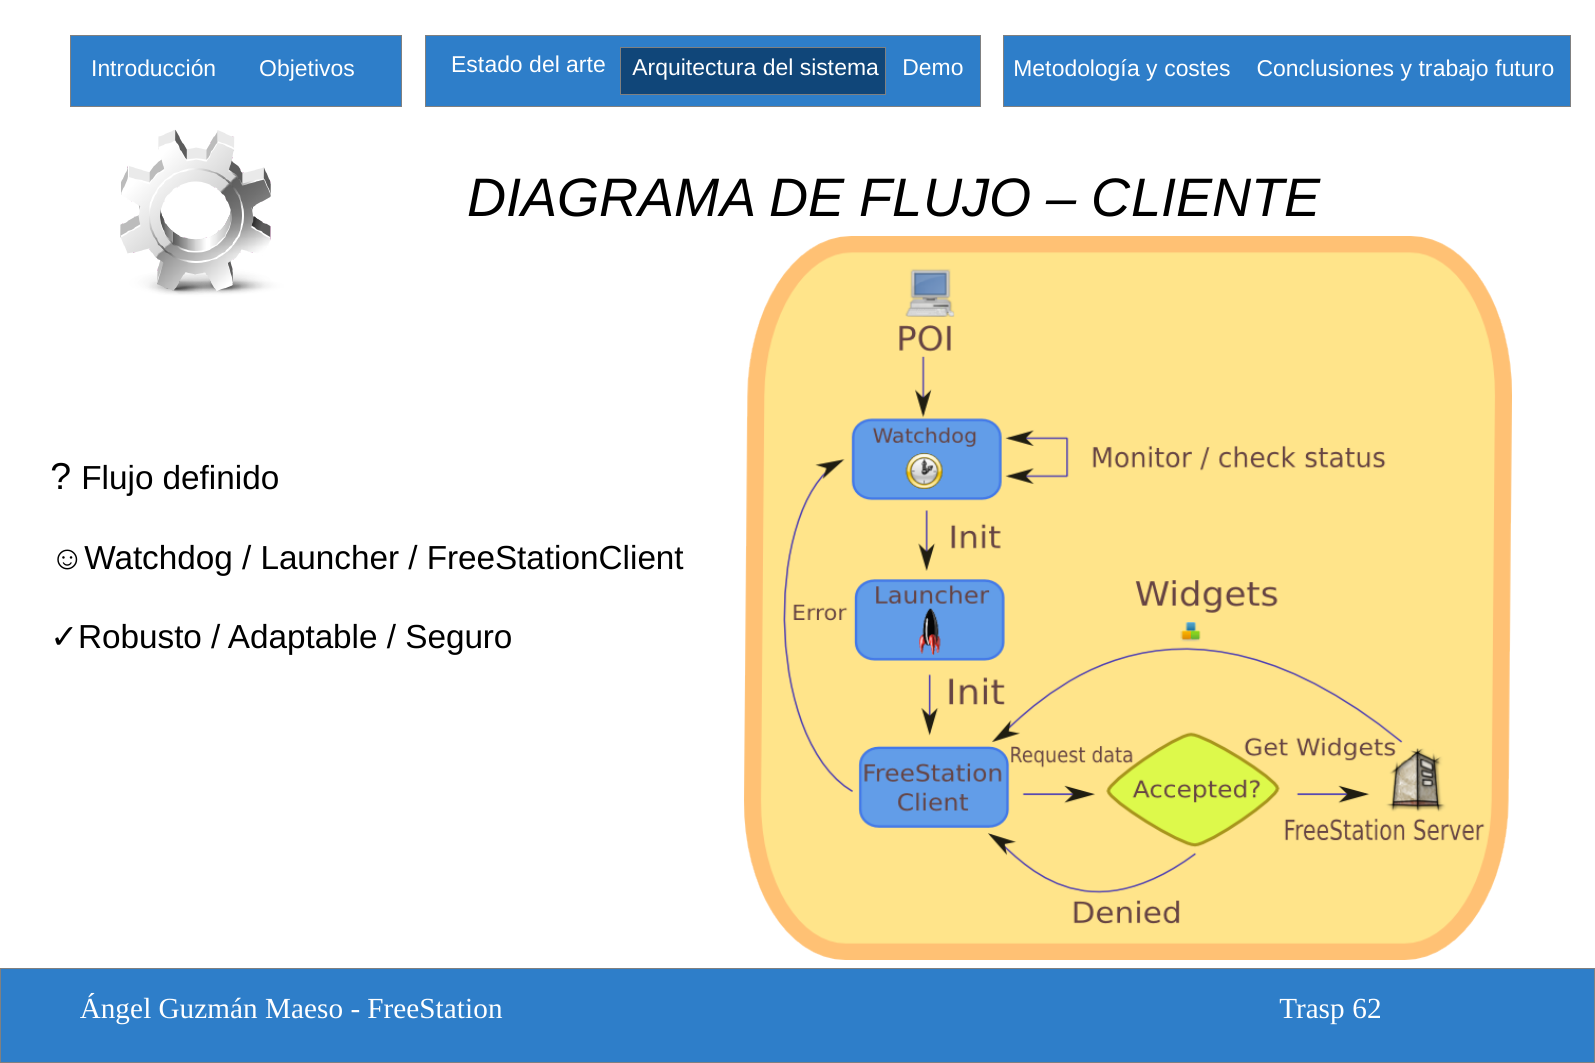

Metodología y costes
Conclusiones y trabajo futuro
Introducción
# Objetivos
Estado del arte
Estado del arte
Arquitectura del sistema
Arquitectura del sistema
Demo
Demo
DIAGRAMA DE FLUJO – CLIENTE
? Flujo definido
☺Watchdog / Launcher / FreeStationClient
✓Robusto / Adaptable / Seguro
62